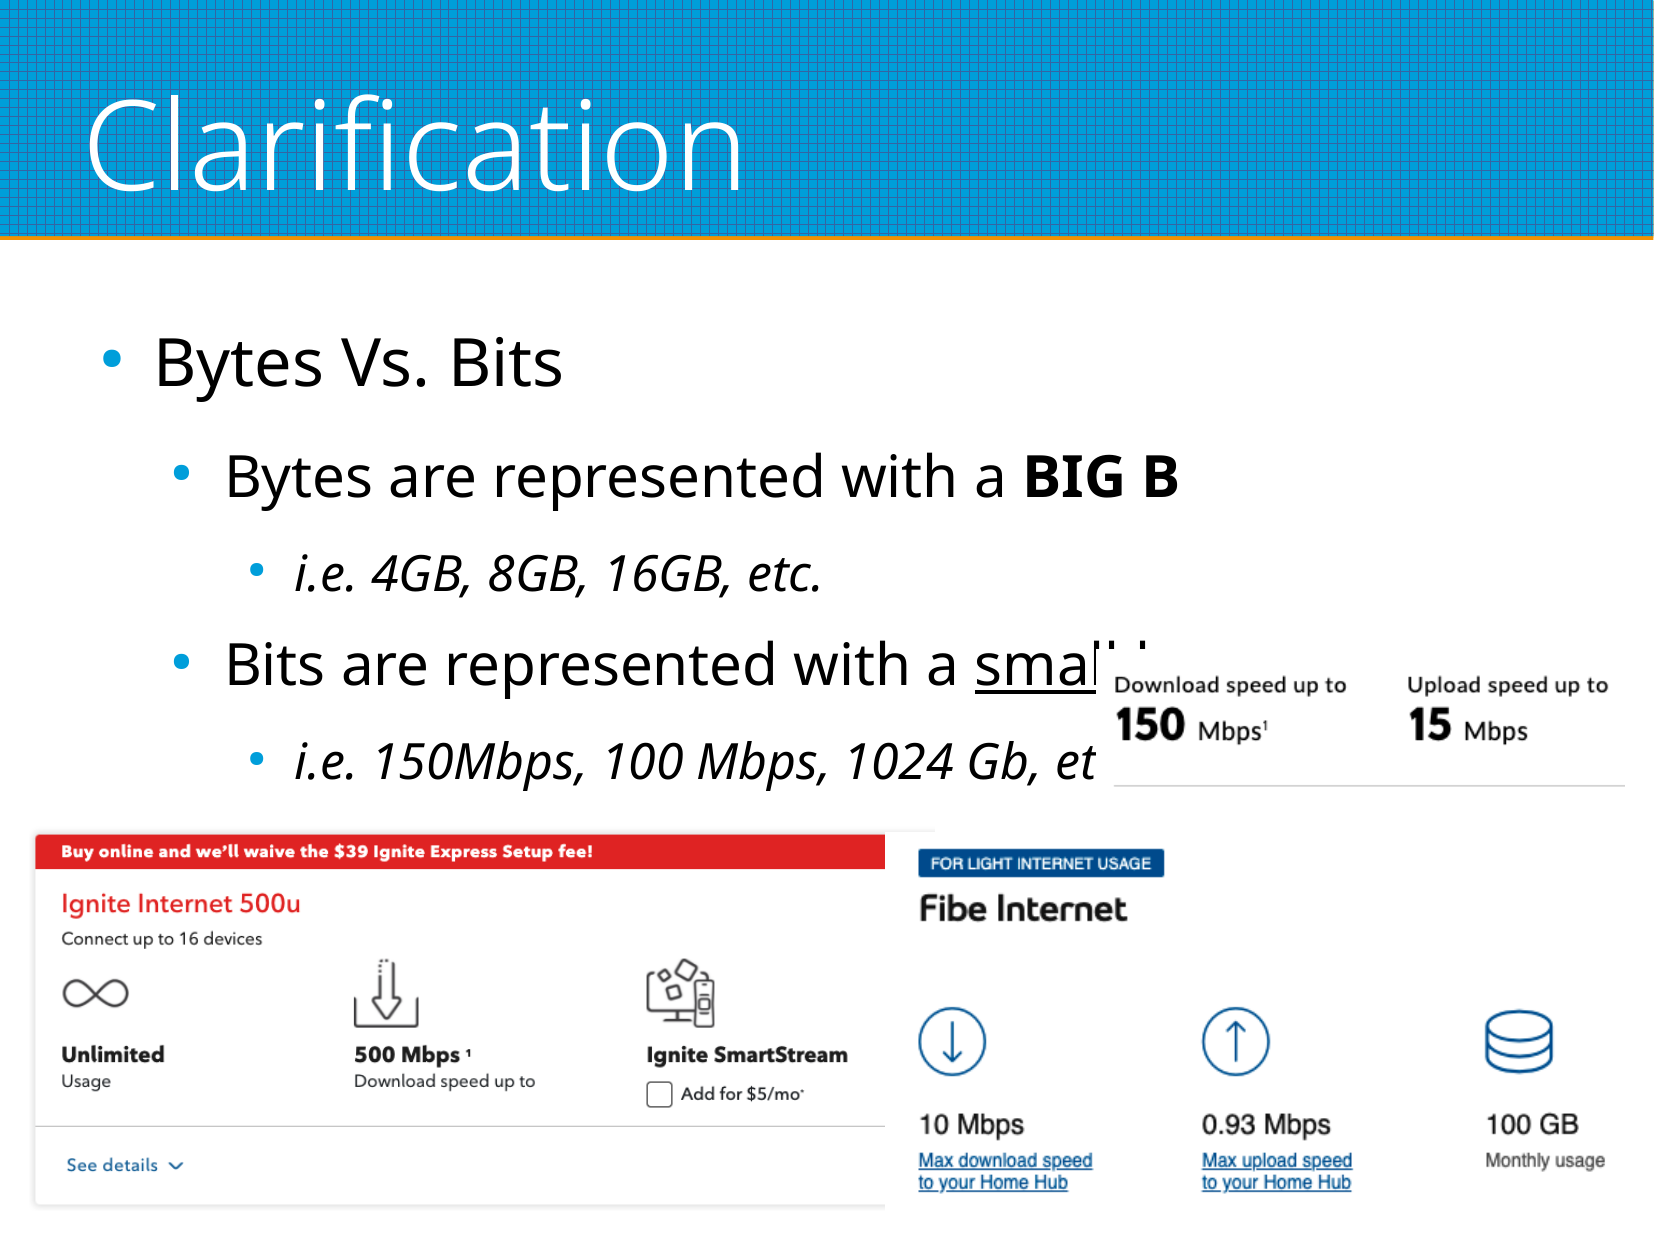

# Clarification
Bytes Vs. Bits
Bytes are represented with a BIG B
i.e. 4GB, 8GB, 16GB, etc.
Bits are represented with a small b
i.e. 150Mbps, 100 Mbps, 1024 Gb, etc.